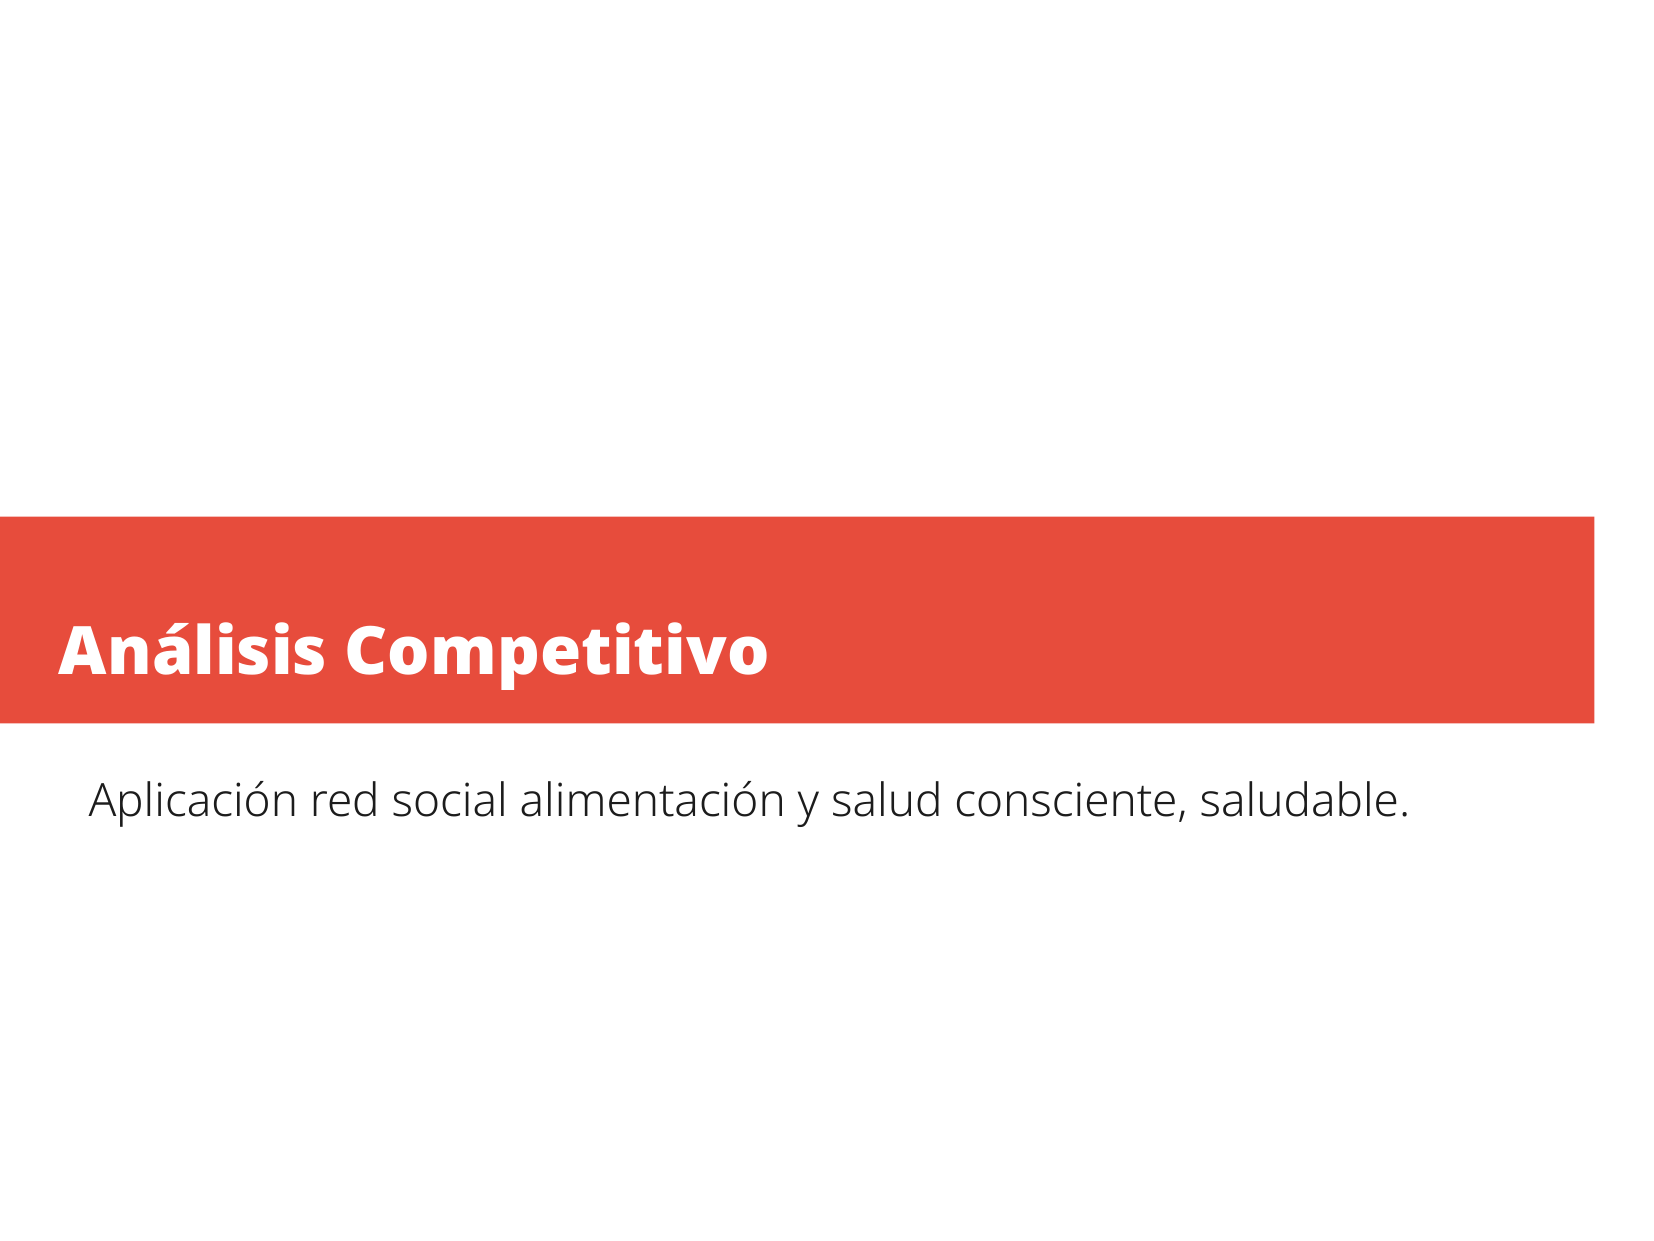

# Análisis Competitivo
Aplicación red social alimentación y salud consciente, saludable.